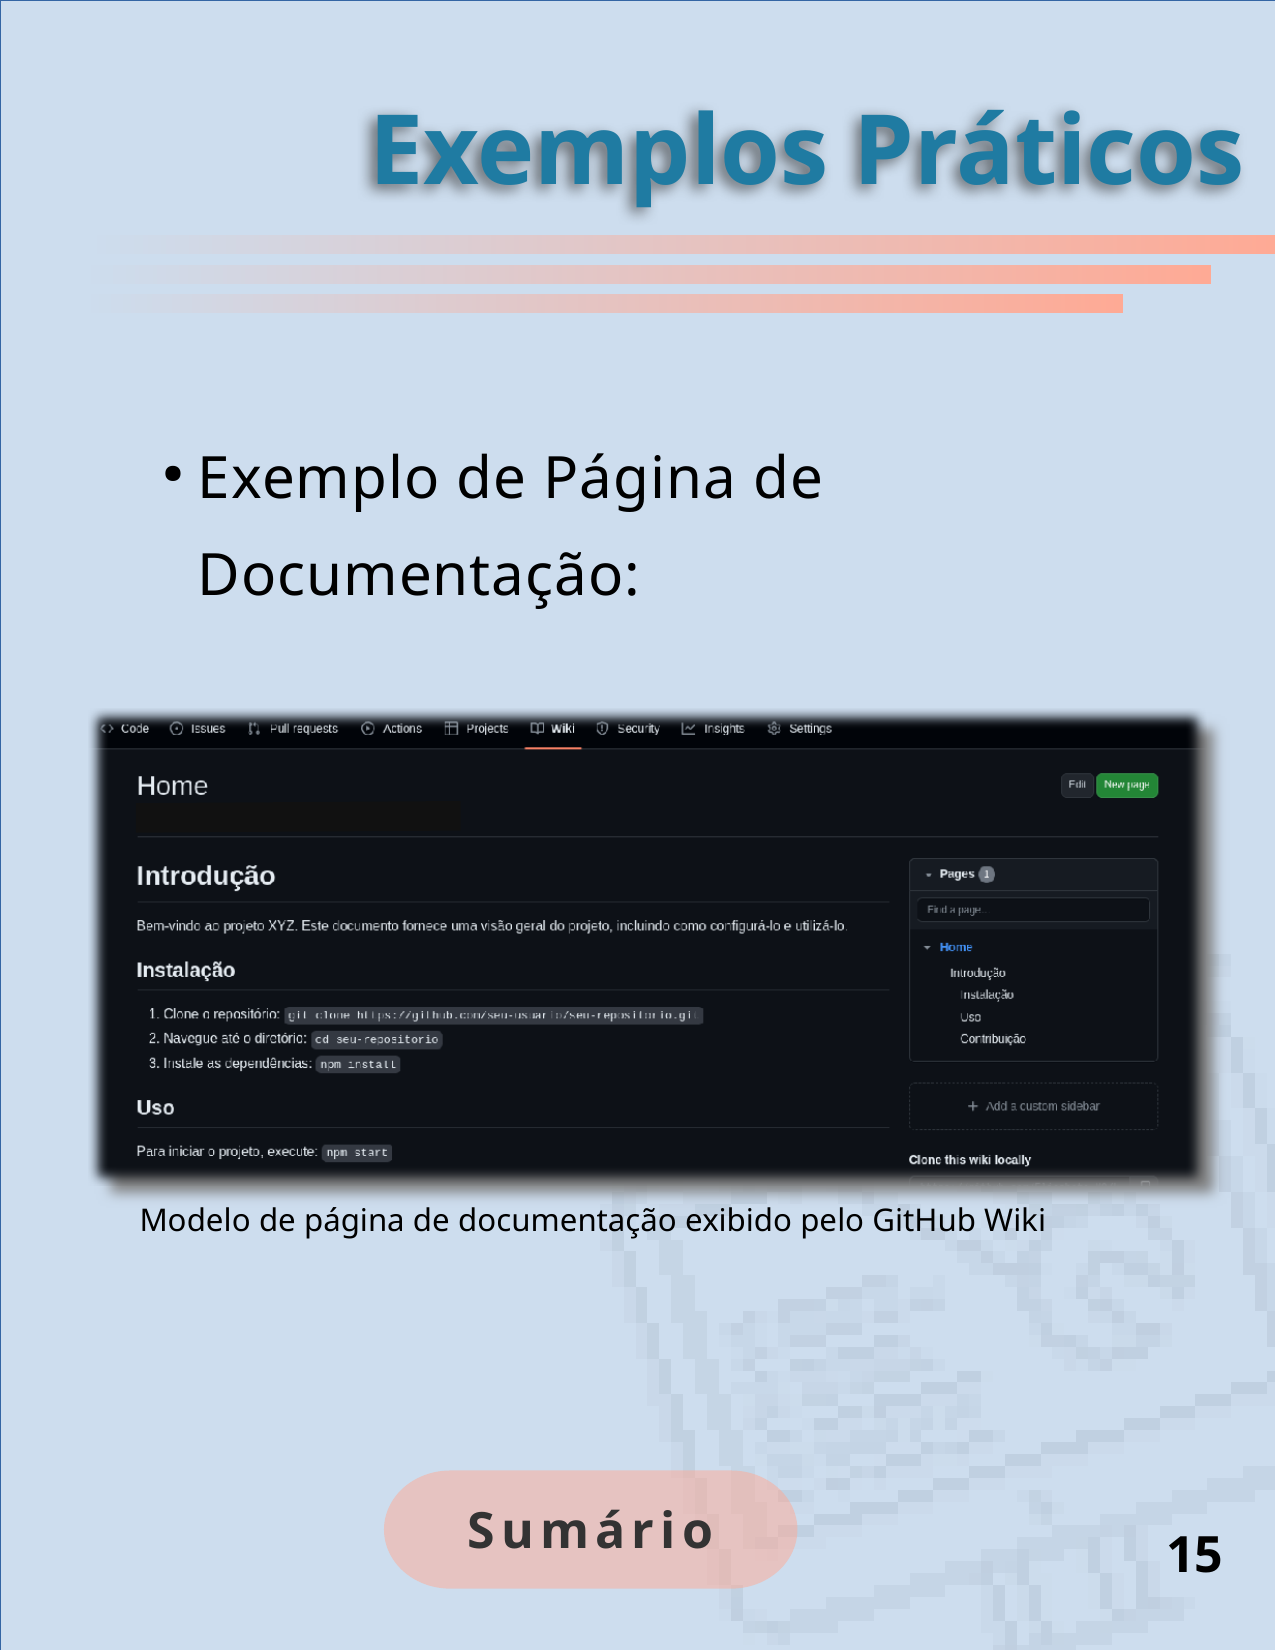

Exemplos Práticos
Exemplo de Página de Documentação:
Modelo de página de documentação exibido pelo GitHub Wiki
Sumário
15